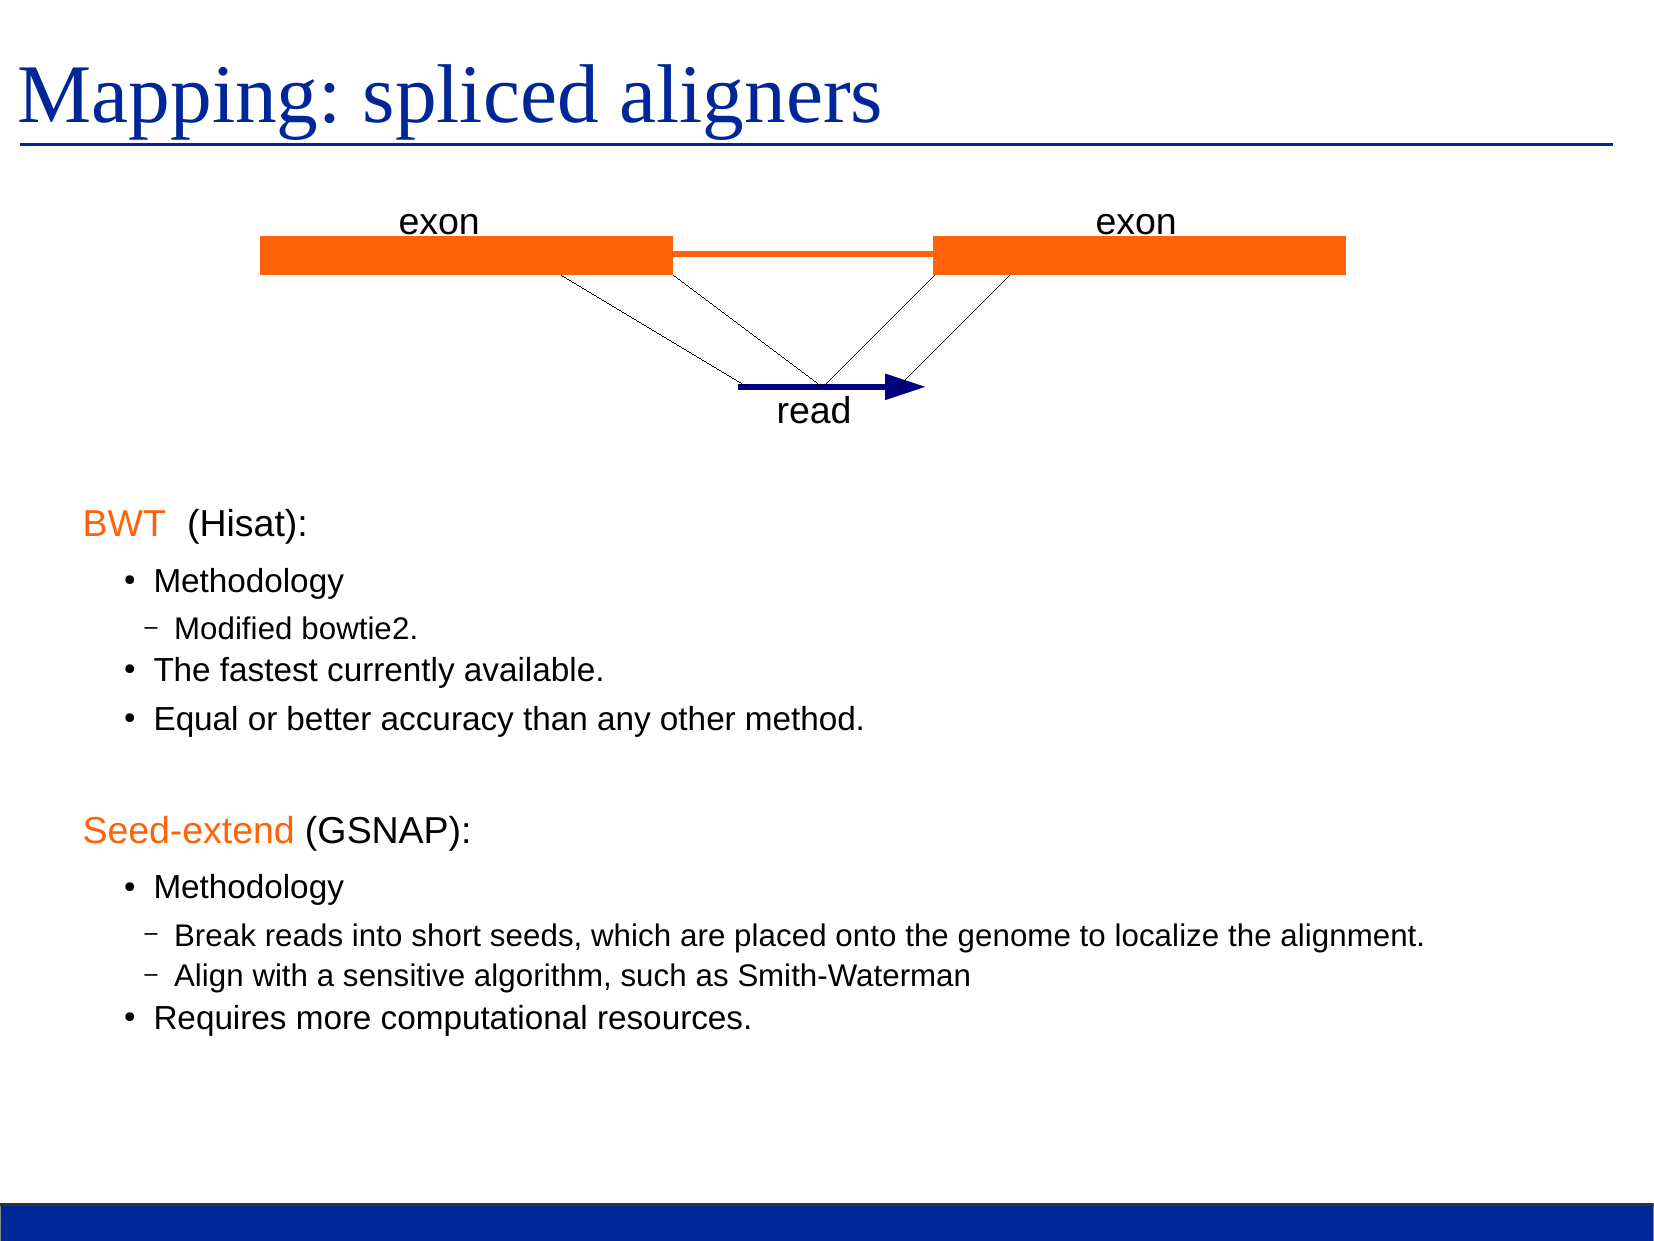

# Mapping: spliced aligners
exon
exon
read
BWT (Hisat):
Methodology
Modified bowtie2.
The fastest currently available.
Equal or better accuracy than any other method.
Seed-extend (GSNAP):
Methodology
Break reads into short seeds, which are placed onto the genome to localize the alignment.
Align with a sensitive algorithm, such as Smith-Waterman
Requires more computational resources.